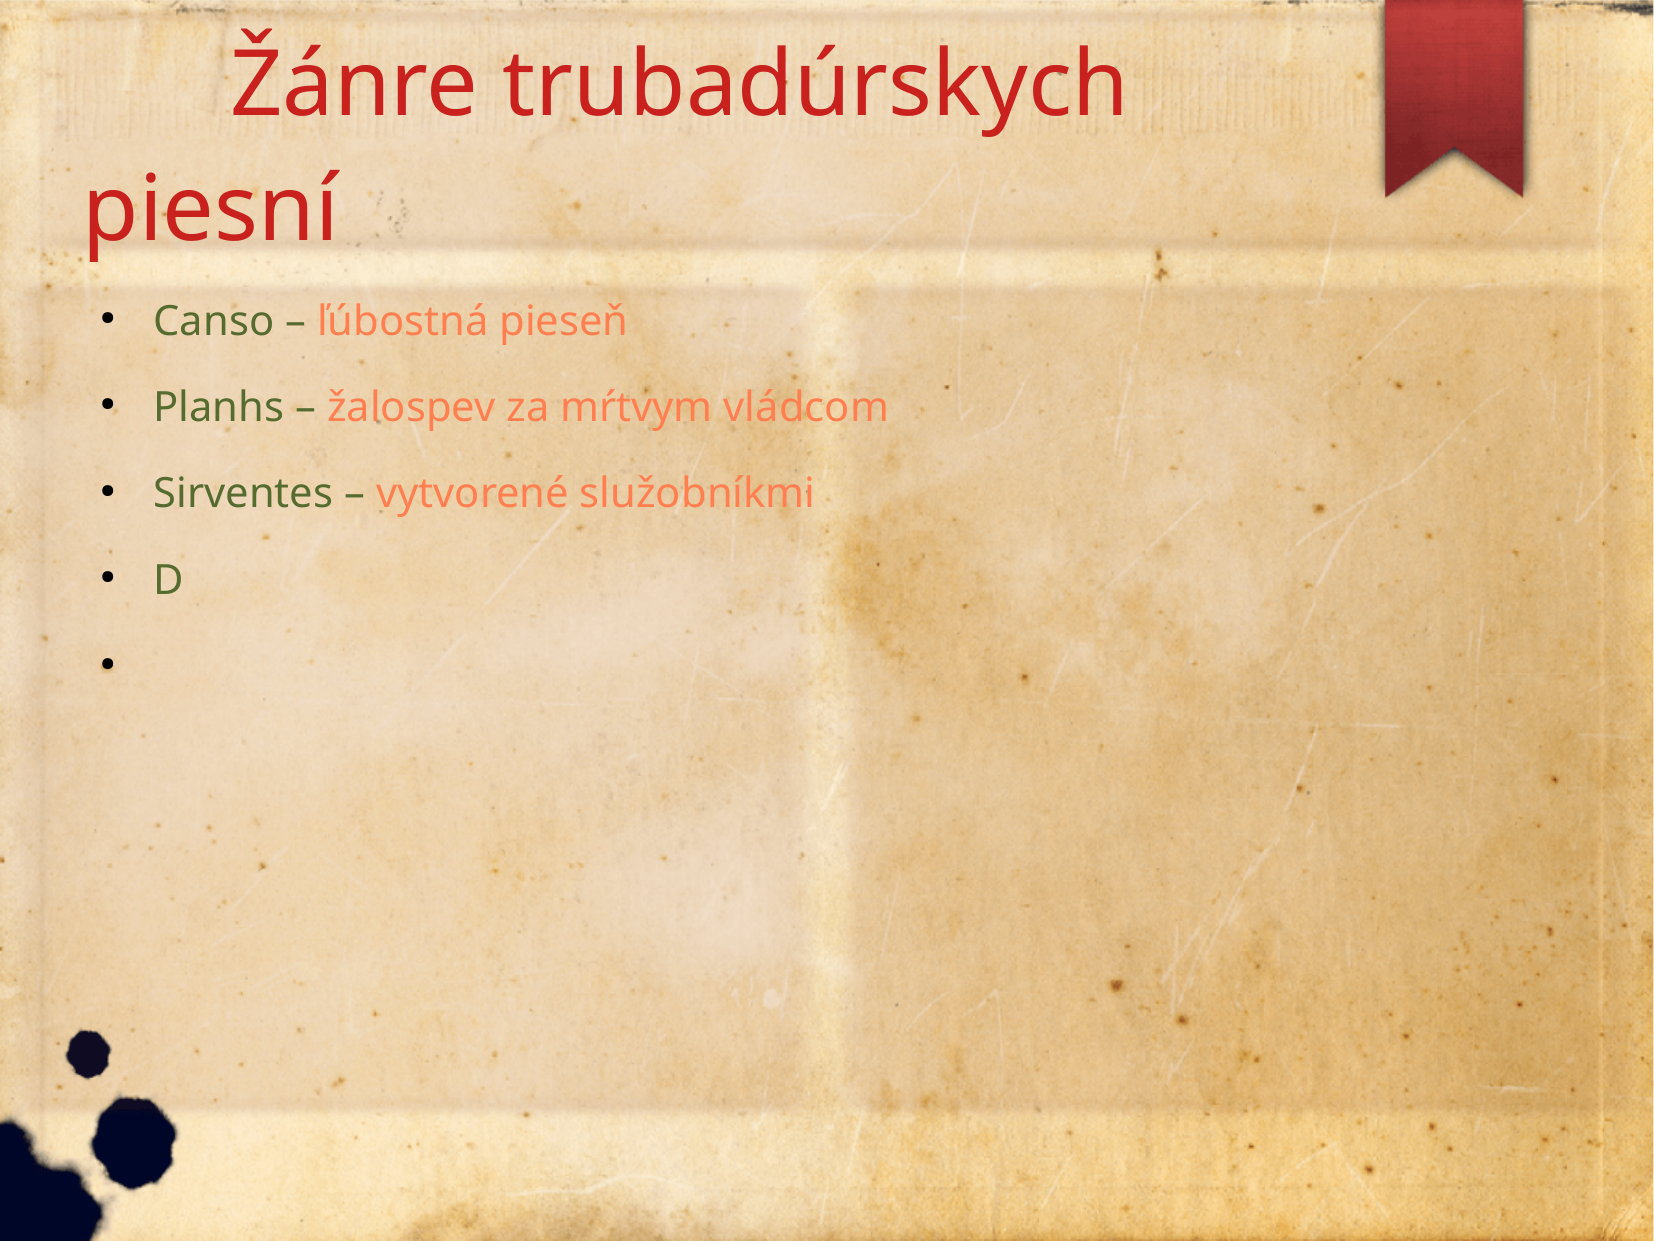

# Žánre trubadúrskych piesní
Canso – ľúbostná pieseň
Planhs – žalospev za mŕtvym vládcom
Sirventes – vytvorené služobníkmi
D